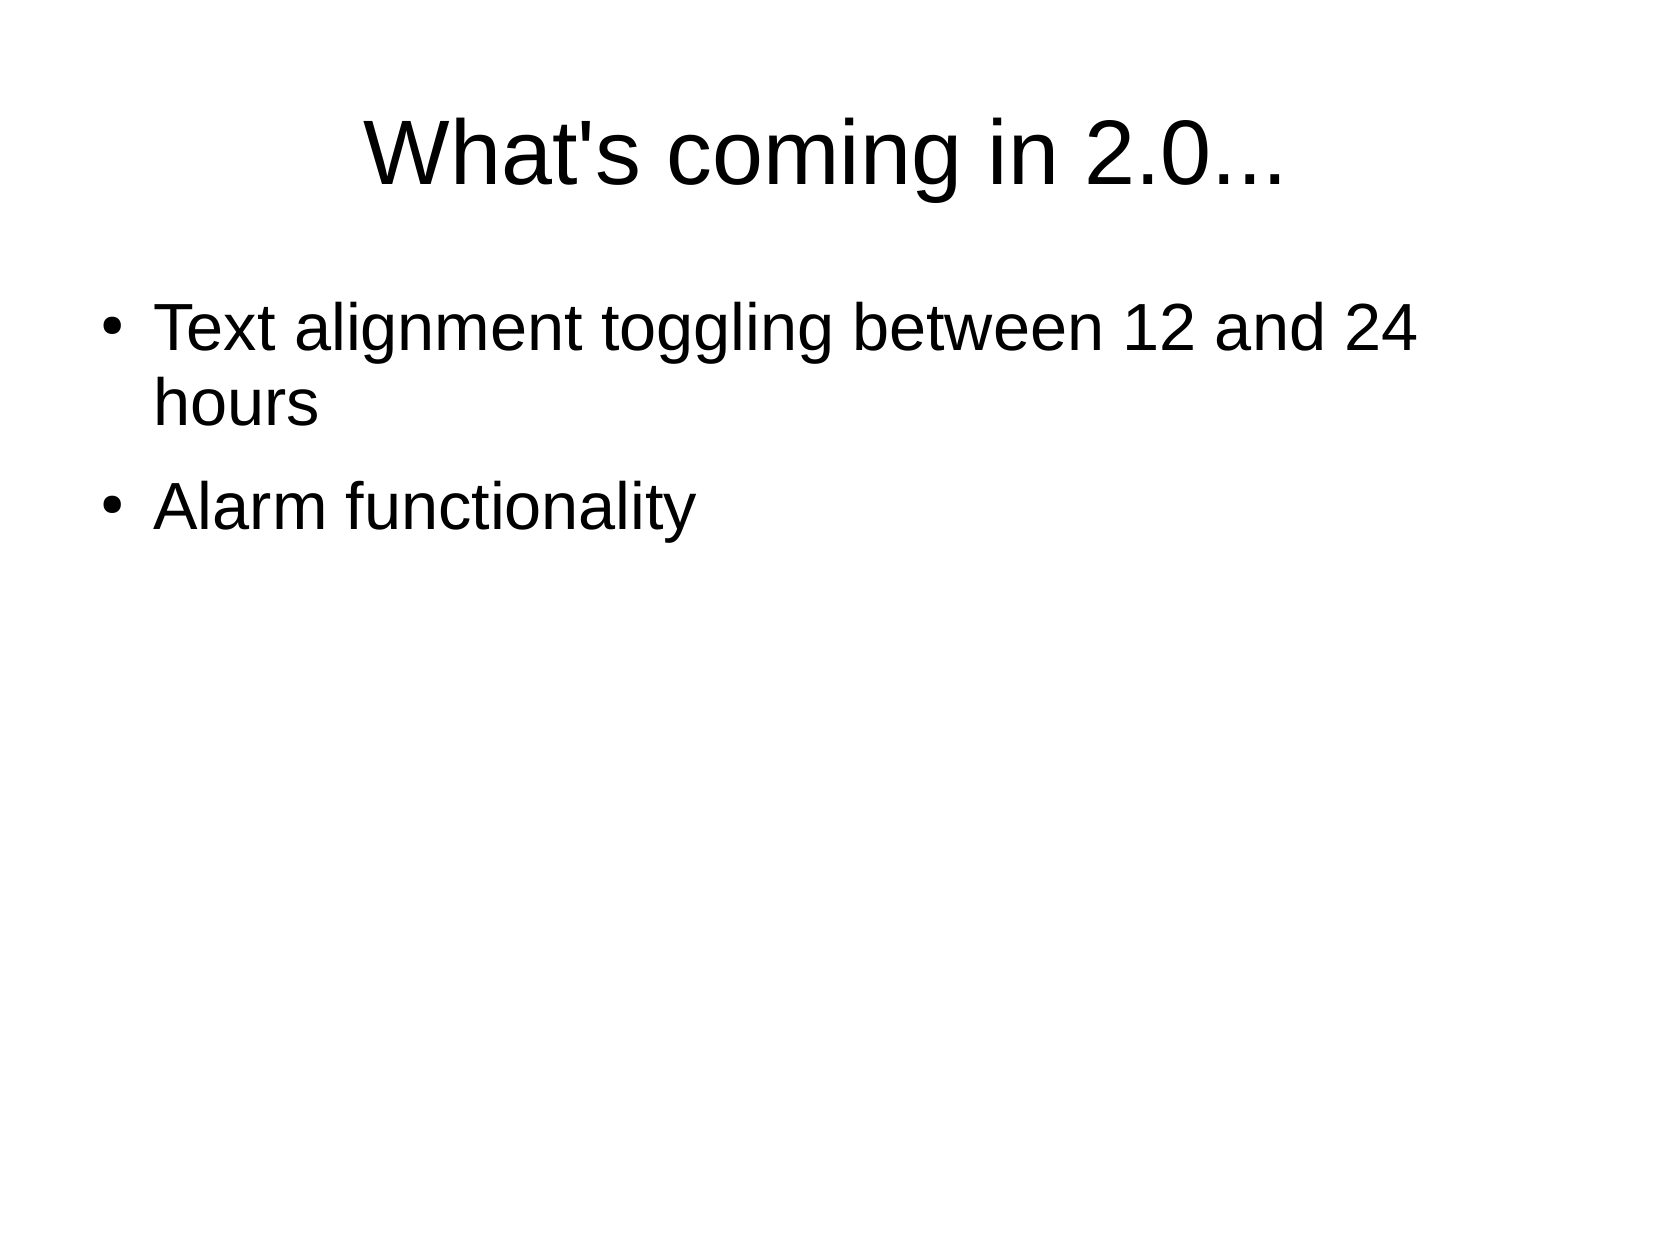

# What's coming in 2.0...
Text alignment toggling between 12 and 24 hours
Alarm functionality